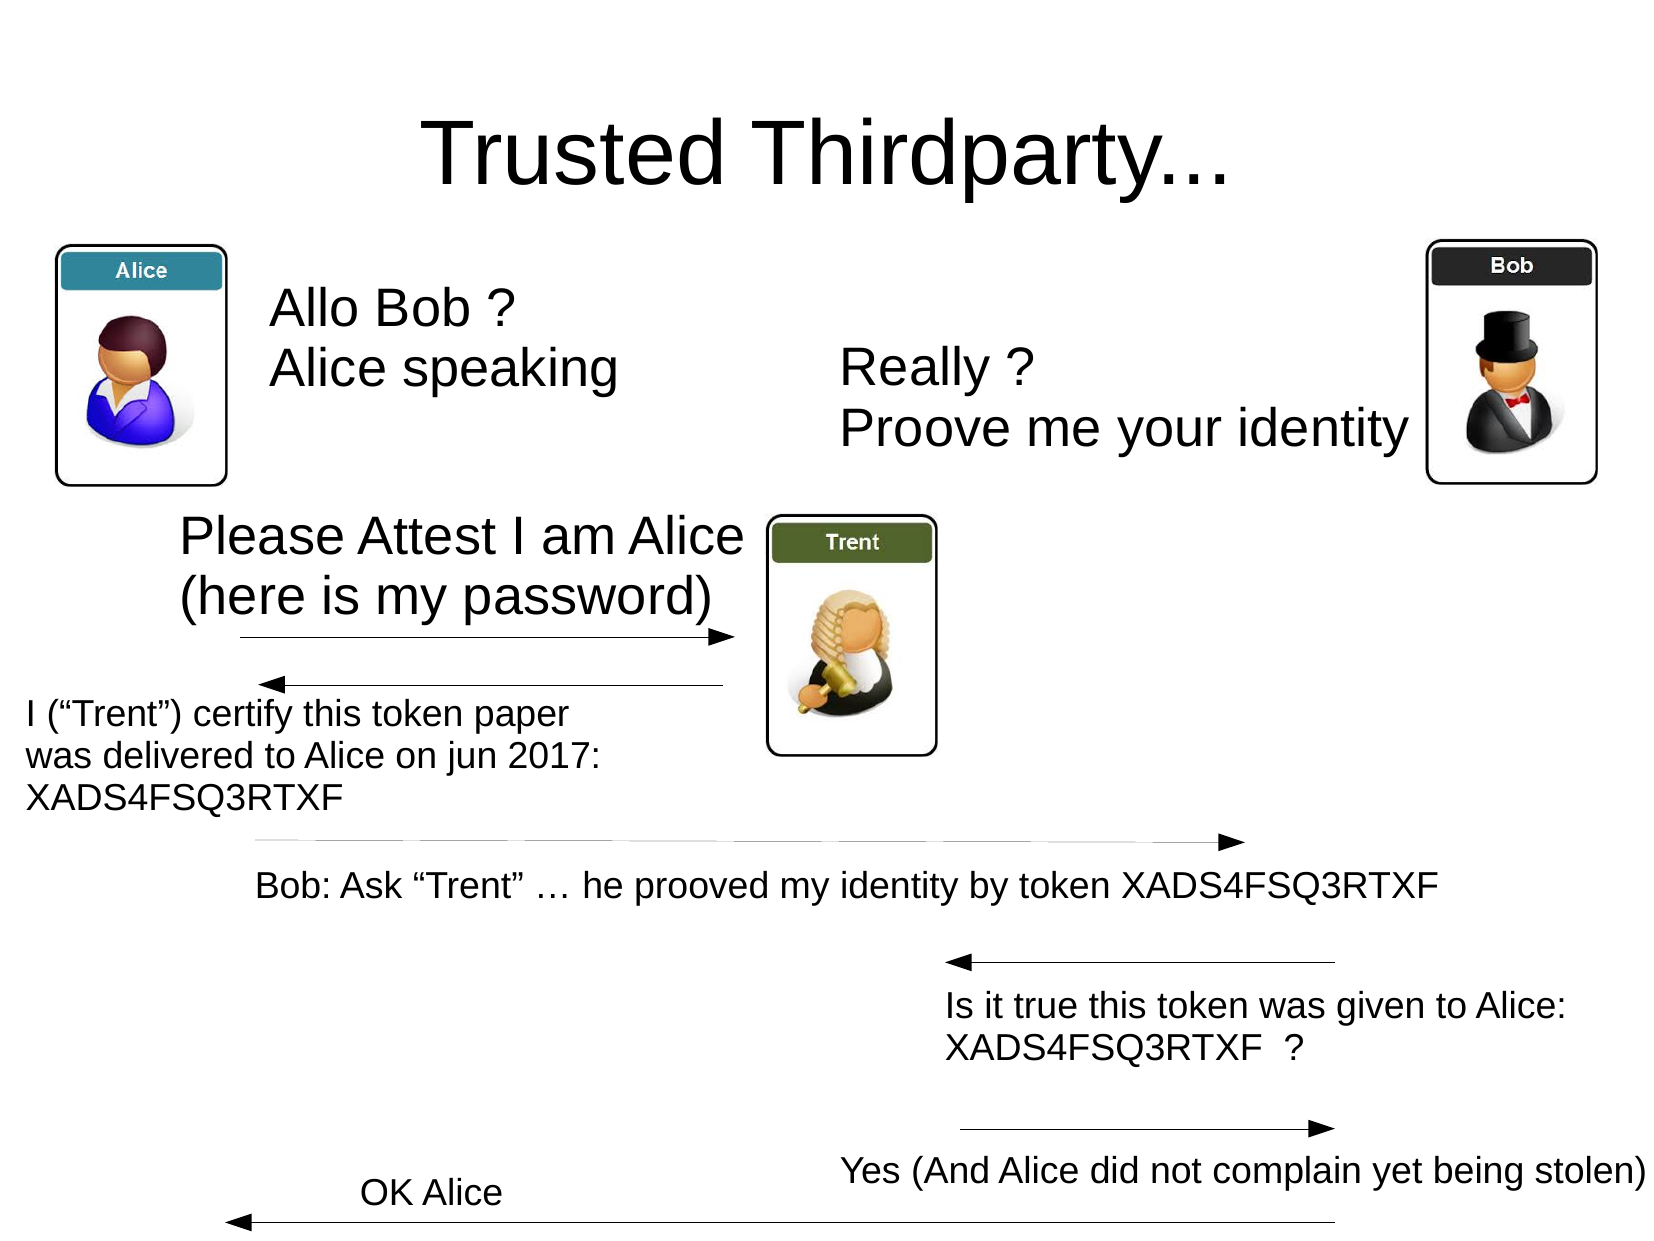

# Trusted Thirdparty...
Allo Bob ?
Alice speaking
Really ?
Proove me your identity
Please Attest I am Alice
(here is my password)
I (“Trent”) certify this token paper
was delivered to Alice on jun 2017:
XADS4FSQ3RTXF
Bob: Ask “Trent” … he prooved my identity by token XADS4FSQ3RTXF
Is it true this token was given to Alice:
XADS4FSQ3RTXF ?
Yes (And Alice did not complain yet being stolen)
OK Alice